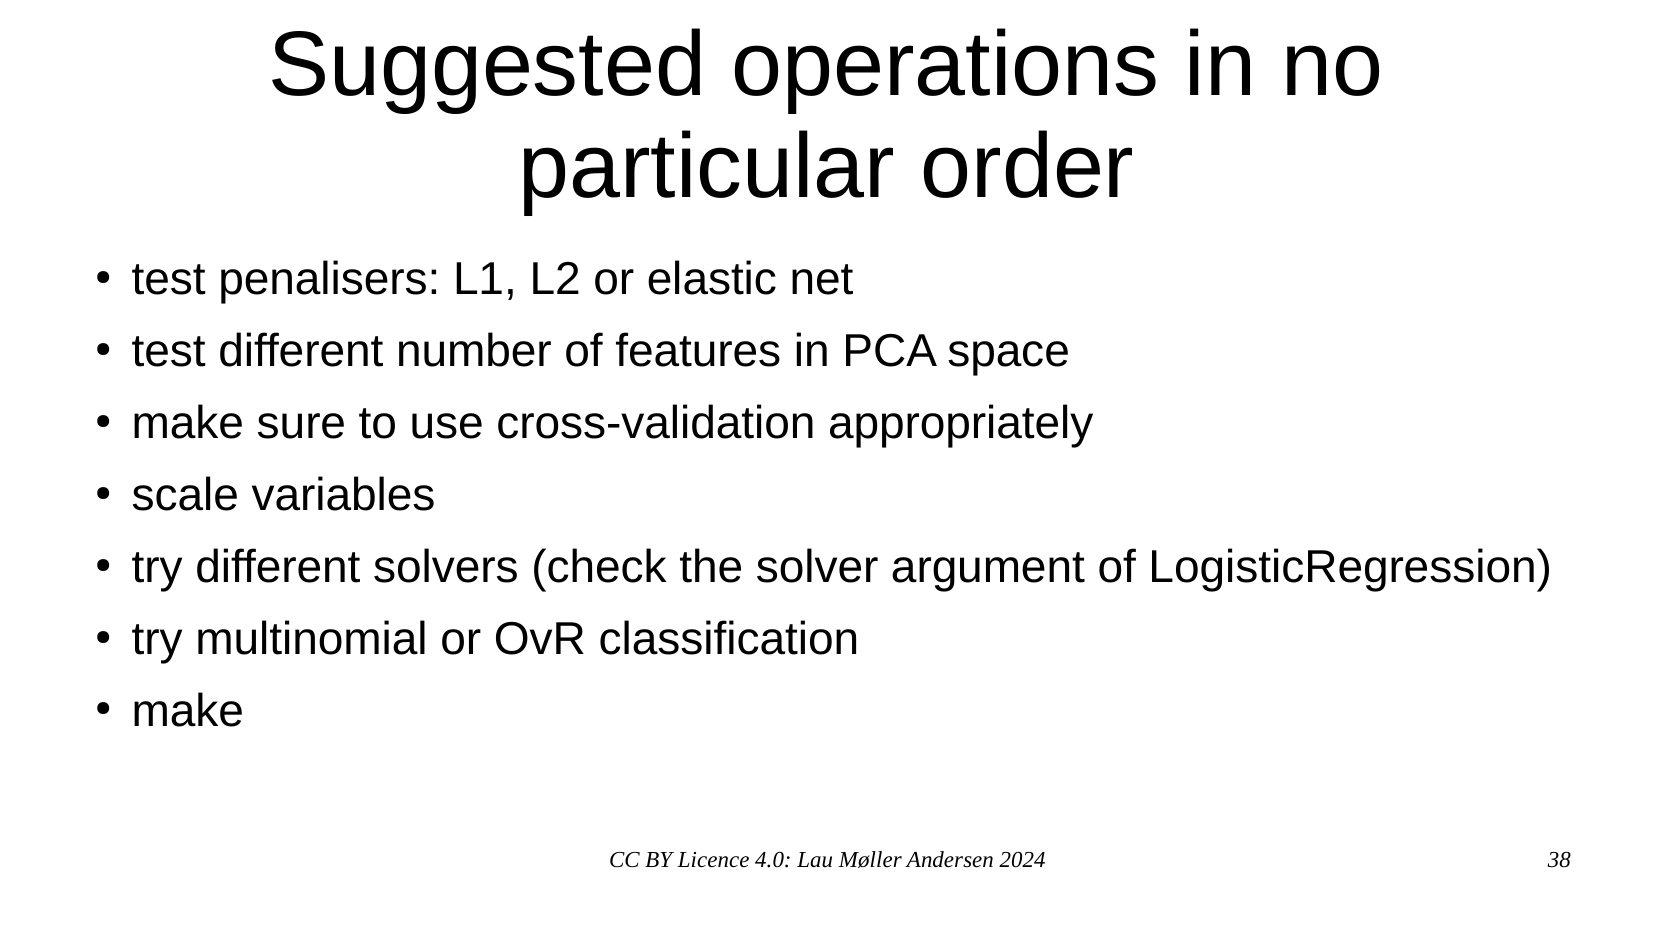

# Suggested operations in no particular order
test penalisers: L1, L2 or elastic net
test different number of features in PCA space
make sure to use cross-validation appropriately
scale variables
try different solvers (check the solver argument of LogisticRegression)
try multinomial or OvR classification
make
CC BY Licence 4.0: Lau Møller Andersen 2024
38